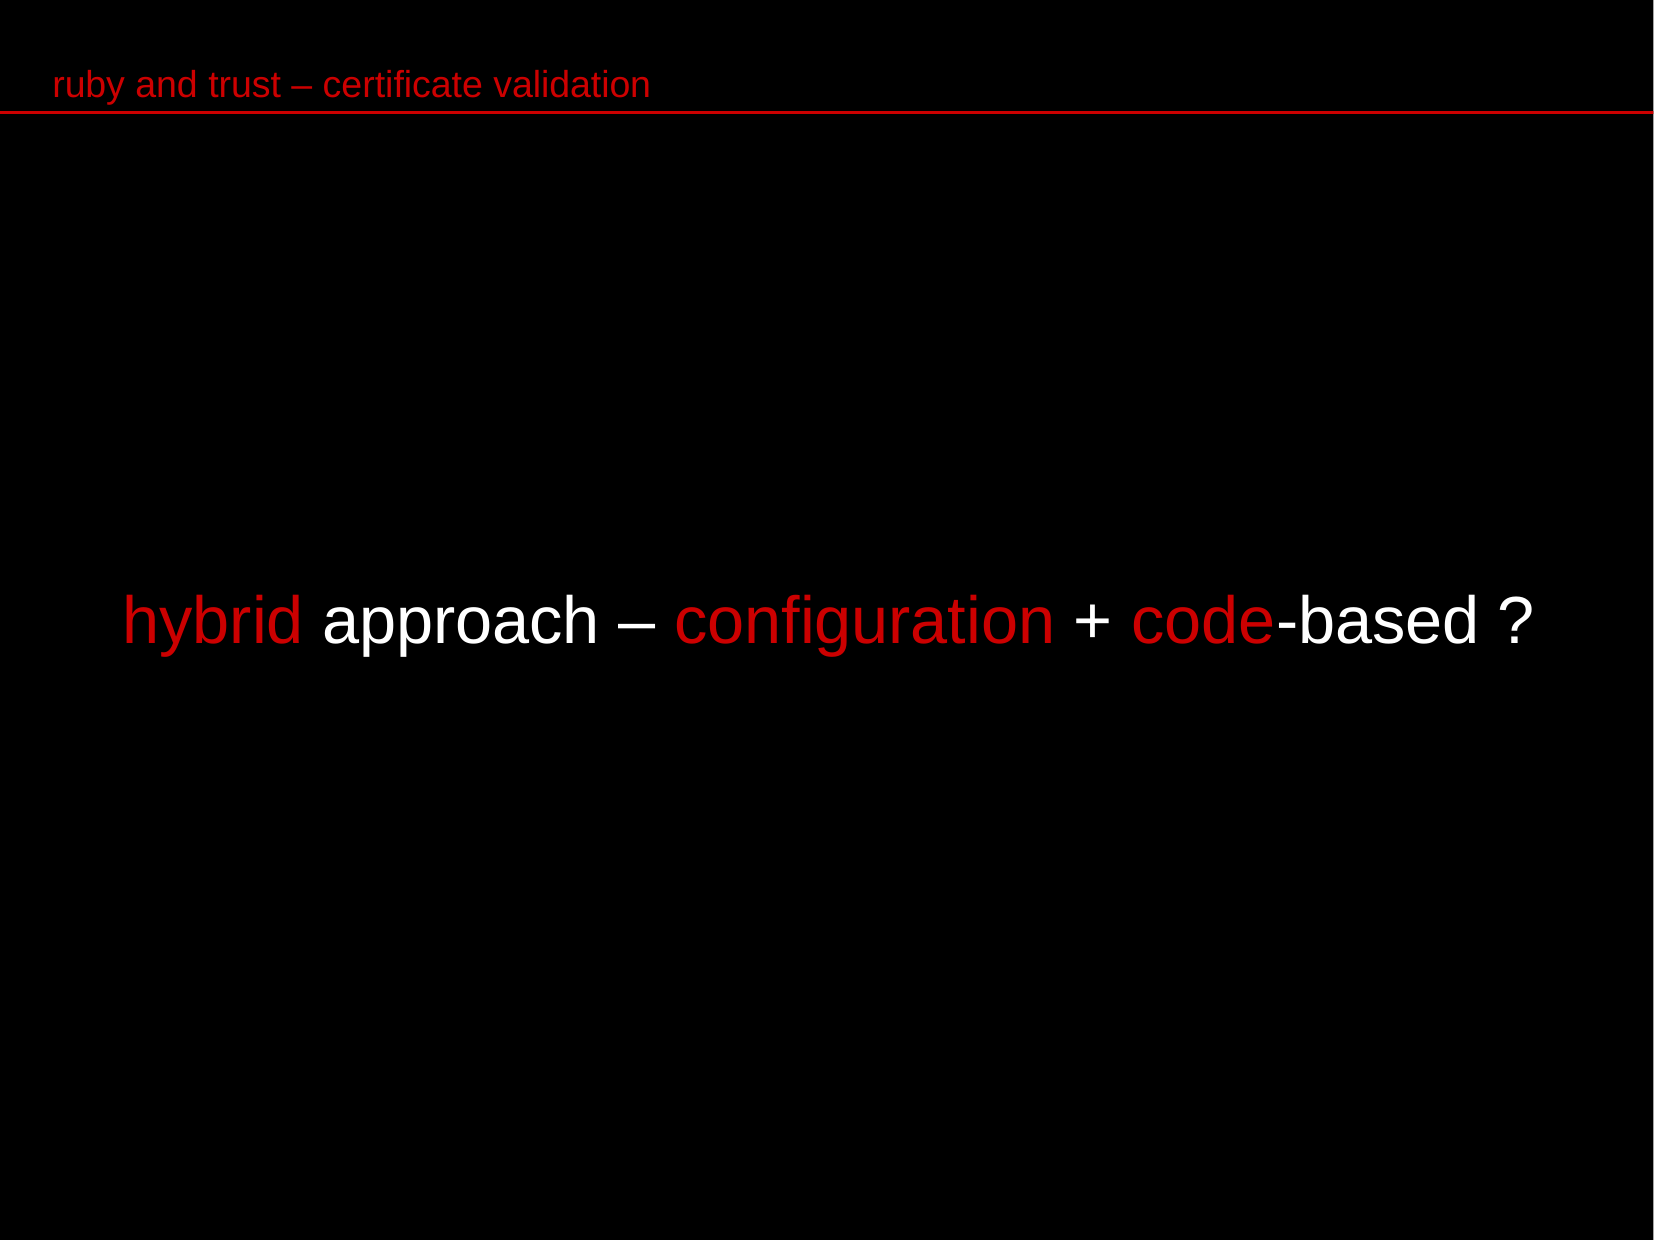

# hybrid approach – configuration + code-based ?
ruby and trust – certificate validation